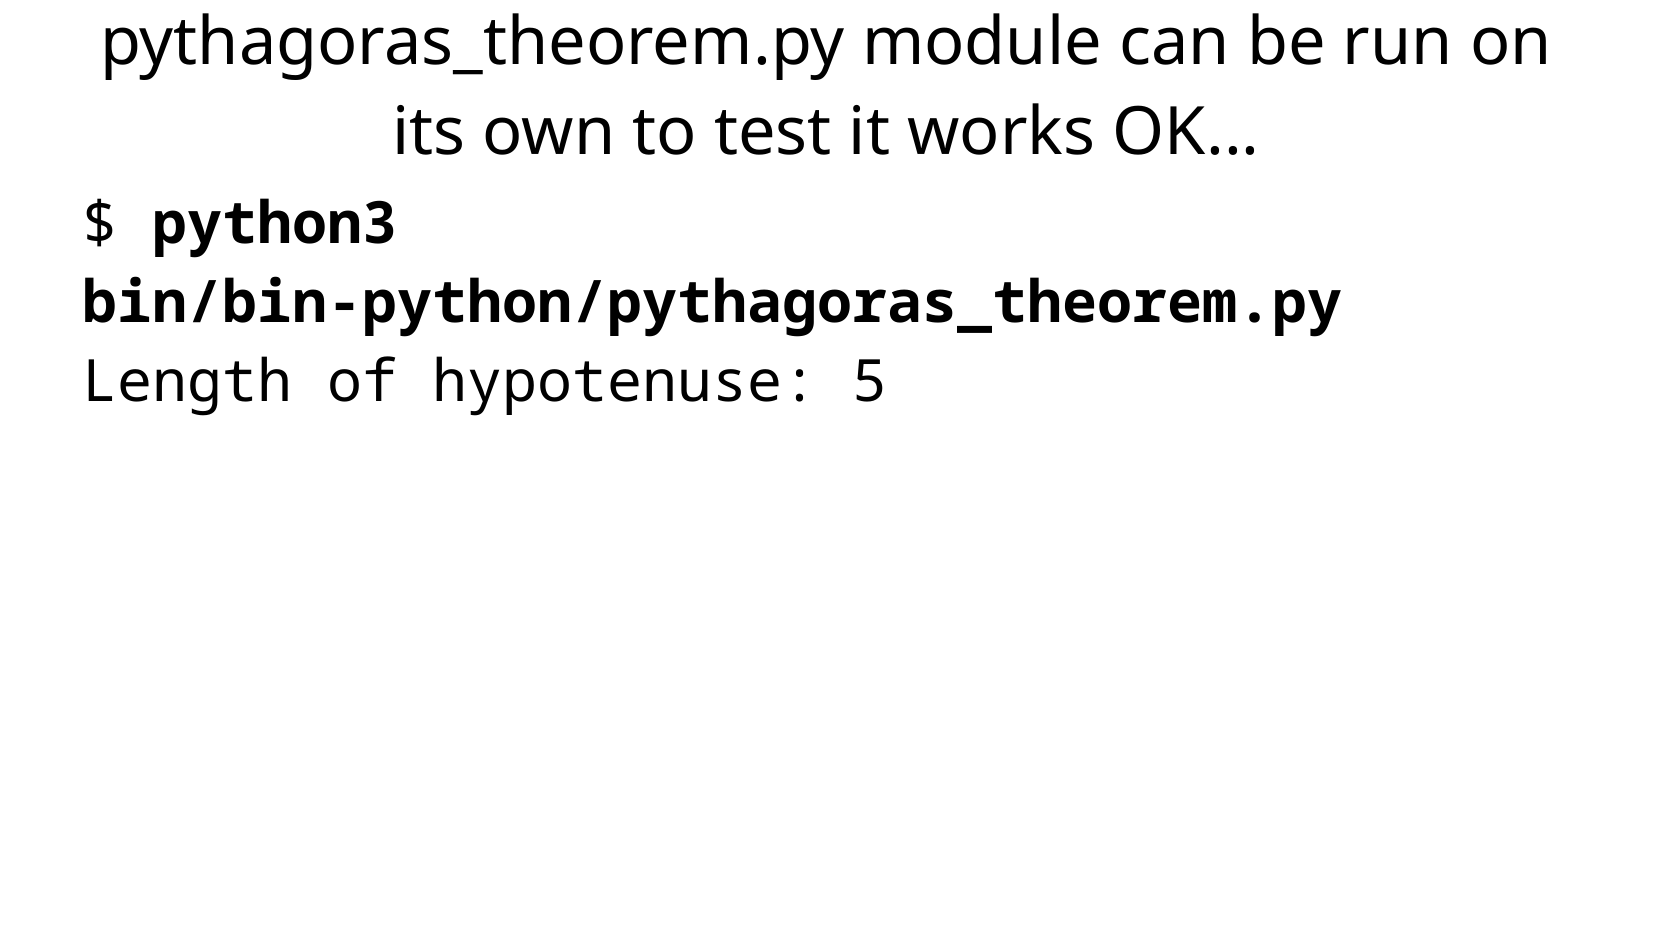

# pythagoras_theorem.py module can be run on its own to test it works OK...
$ python3 bin/bin-python/pythagoras_theorem.py
Length of hypotenuse: 5